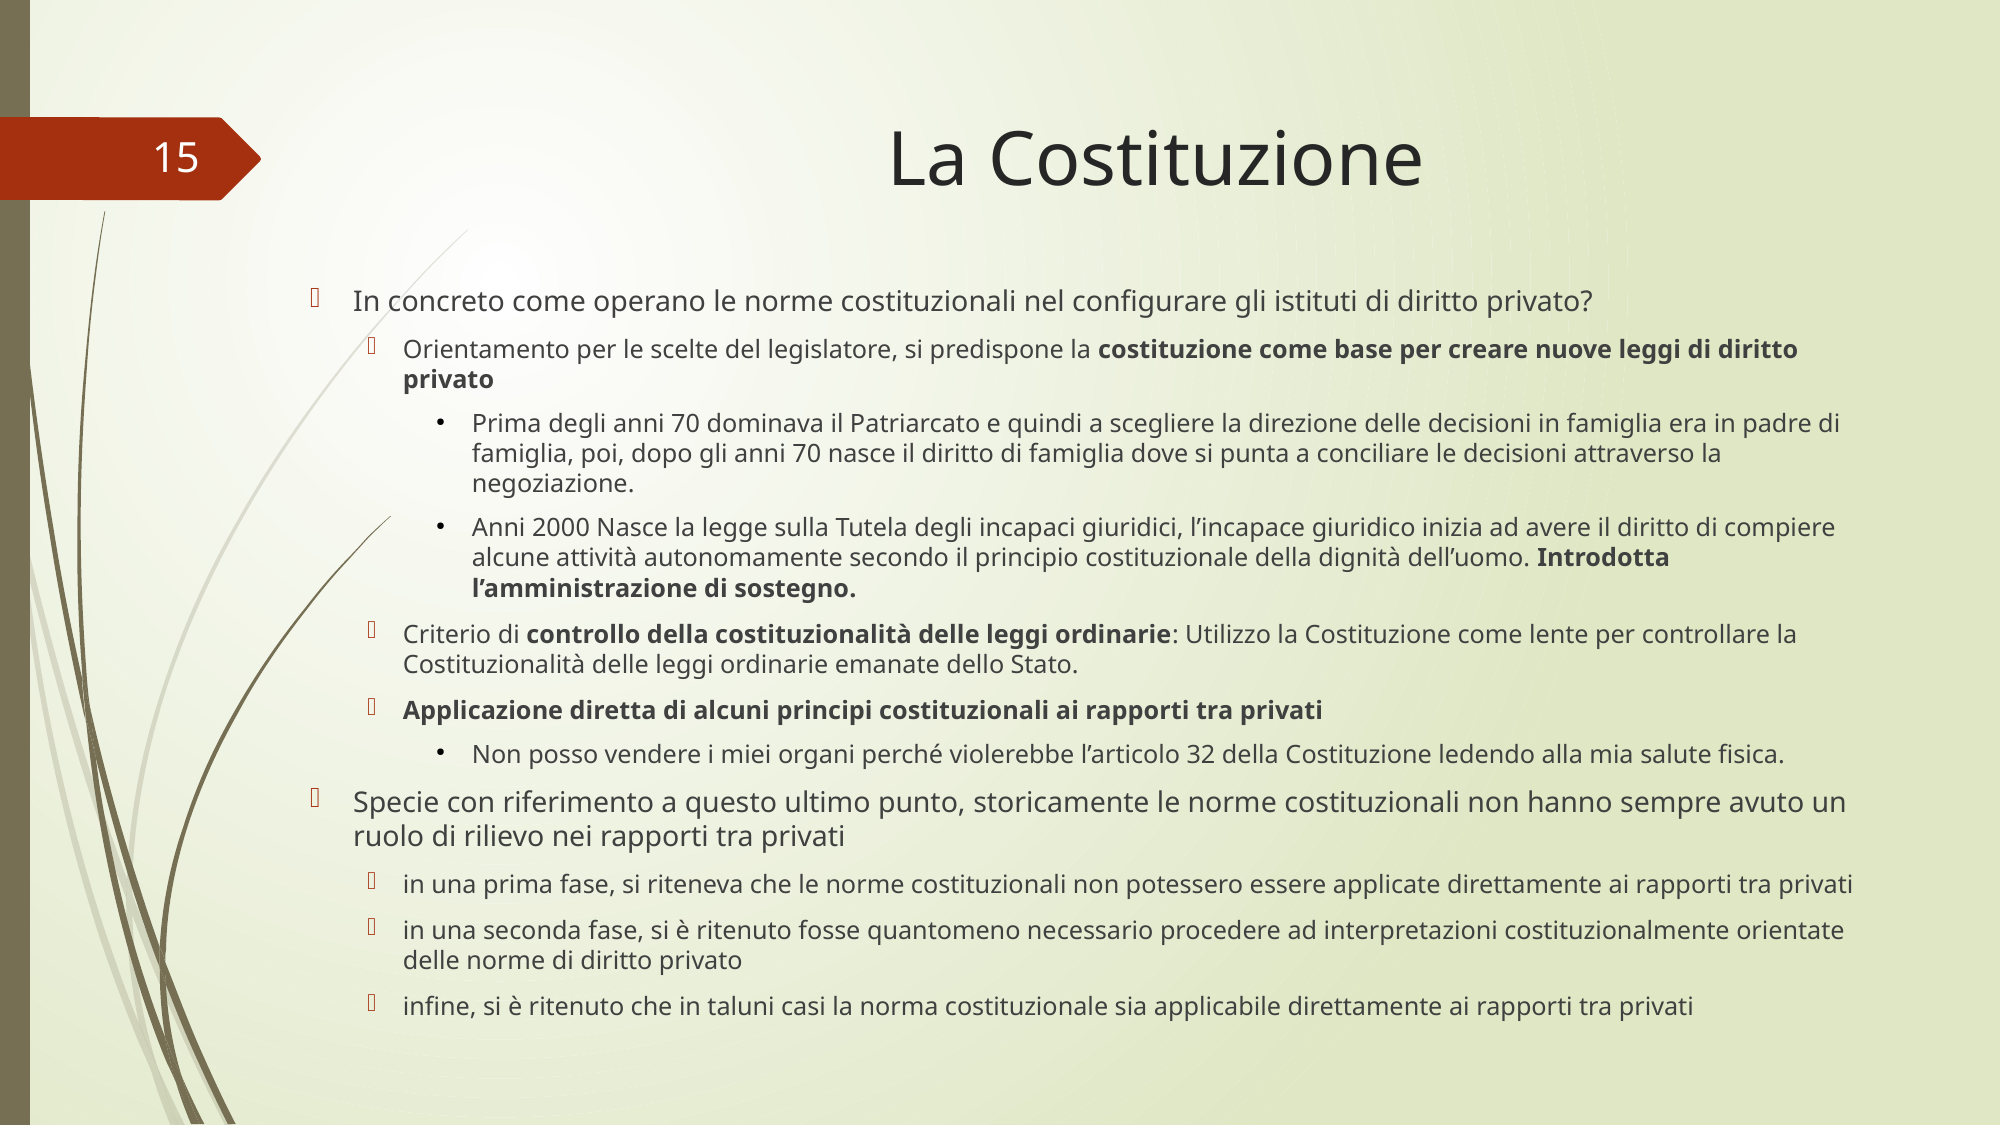

# La Costituzione
In concreto come operano le norme costituzionali nel configurare gli istituti di diritto privato?
Orientamento per le scelte del legislatore, si predispone la costituzione come base per creare nuove leggi di diritto privato
Prima degli anni 70 dominava il Patriarcato e quindi a scegliere la direzione delle decisioni in famiglia era in padre di famiglia, poi, dopo gli anni 70 nasce il diritto di famiglia dove si punta a conciliare le decisioni attraverso la negoziazione.
Anni 2000 Nasce la legge sulla Tutela degli incapaci giuridici, l’incapace giuridico inizia ad avere il diritto di compiere alcune attività autonomamente secondo il principio costituzionale della dignità dell’uomo. Introdotta l’amministrazione di sostegno.
Criterio di controllo della costituzionalità delle leggi ordinarie: Utilizzo la Costituzione come lente per controllare la Costituzionalità delle leggi ordinarie emanate dello Stato.
Applicazione diretta di alcuni principi costituzionali ai rapporti tra privati
Non posso vendere i miei organi perché violerebbe l’articolo 32 della Costituzione ledendo alla mia salute fisica.
Specie con riferimento a questo ultimo punto, storicamente le norme costituzionali non hanno sempre avuto un ruolo di rilievo nei rapporti tra privati
in una prima fase, si riteneva che le norme costituzionali non potessero essere applicate direttamente ai rapporti tra privati
in una seconda fase, si è ritenuto fosse quantomeno necessario procedere ad interpretazioni costituzionalmente orientate delle norme di diritto privato
infine, si è ritenuto che in taluni casi la norma costituzionale sia applicabile direttamente ai rapporti tra privati